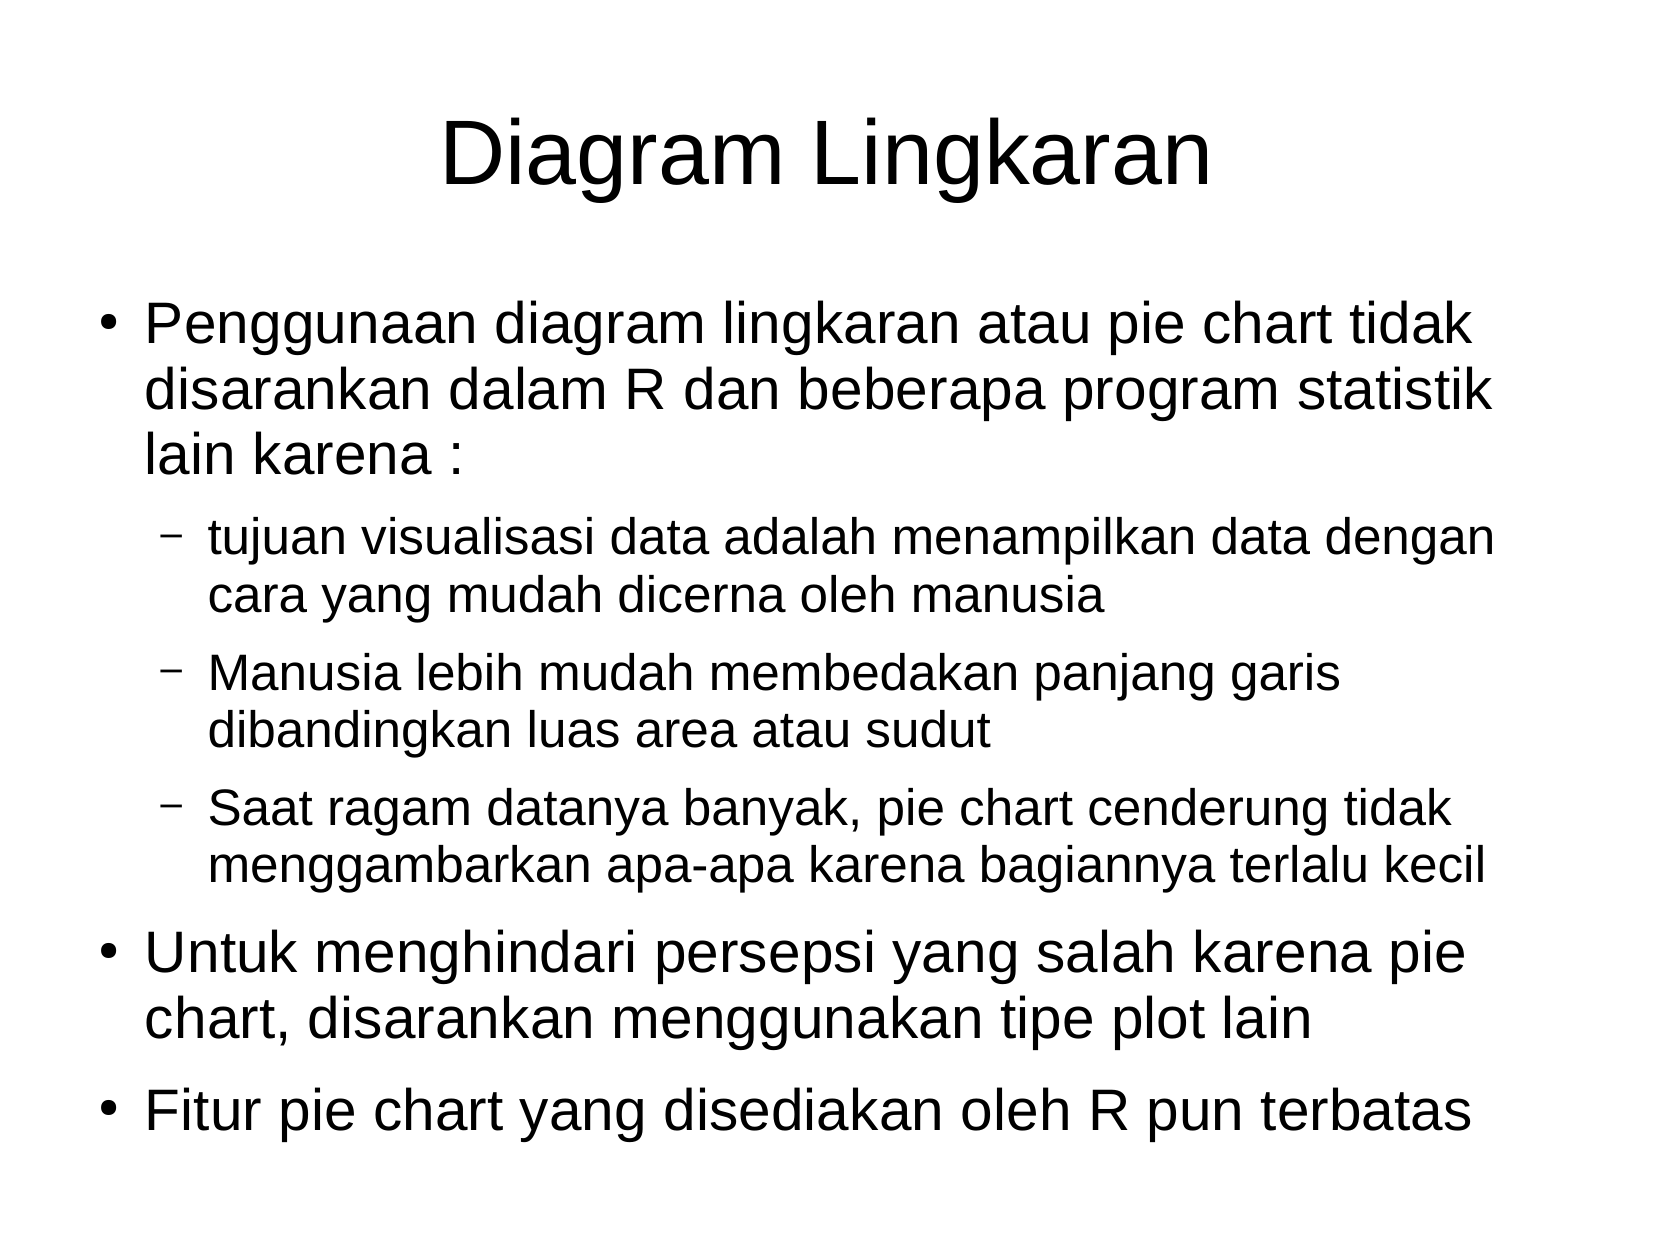

# Diagram Lingkaran
Penggunaan diagram lingkaran atau pie chart tidak disarankan dalam R dan beberapa program statistik lain karena :
tujuan visualisasi data adalah menampilkan data dengan cara yang mudah dicerna oleh manusia
Manusia lebih mudah membedakan panjang garis dibandingkan luas area atau sudut
Saat ragam datanya banyak, pie chart cenderung tidak menggambarkan apa-apa karena bagiannya terlalu kecil
Untuk menghindari persepsi yang salah karena pie chart, disarankan menggunakan tipe plot lain
Fitur pie chart yang disediakan oleh R pun terbatas